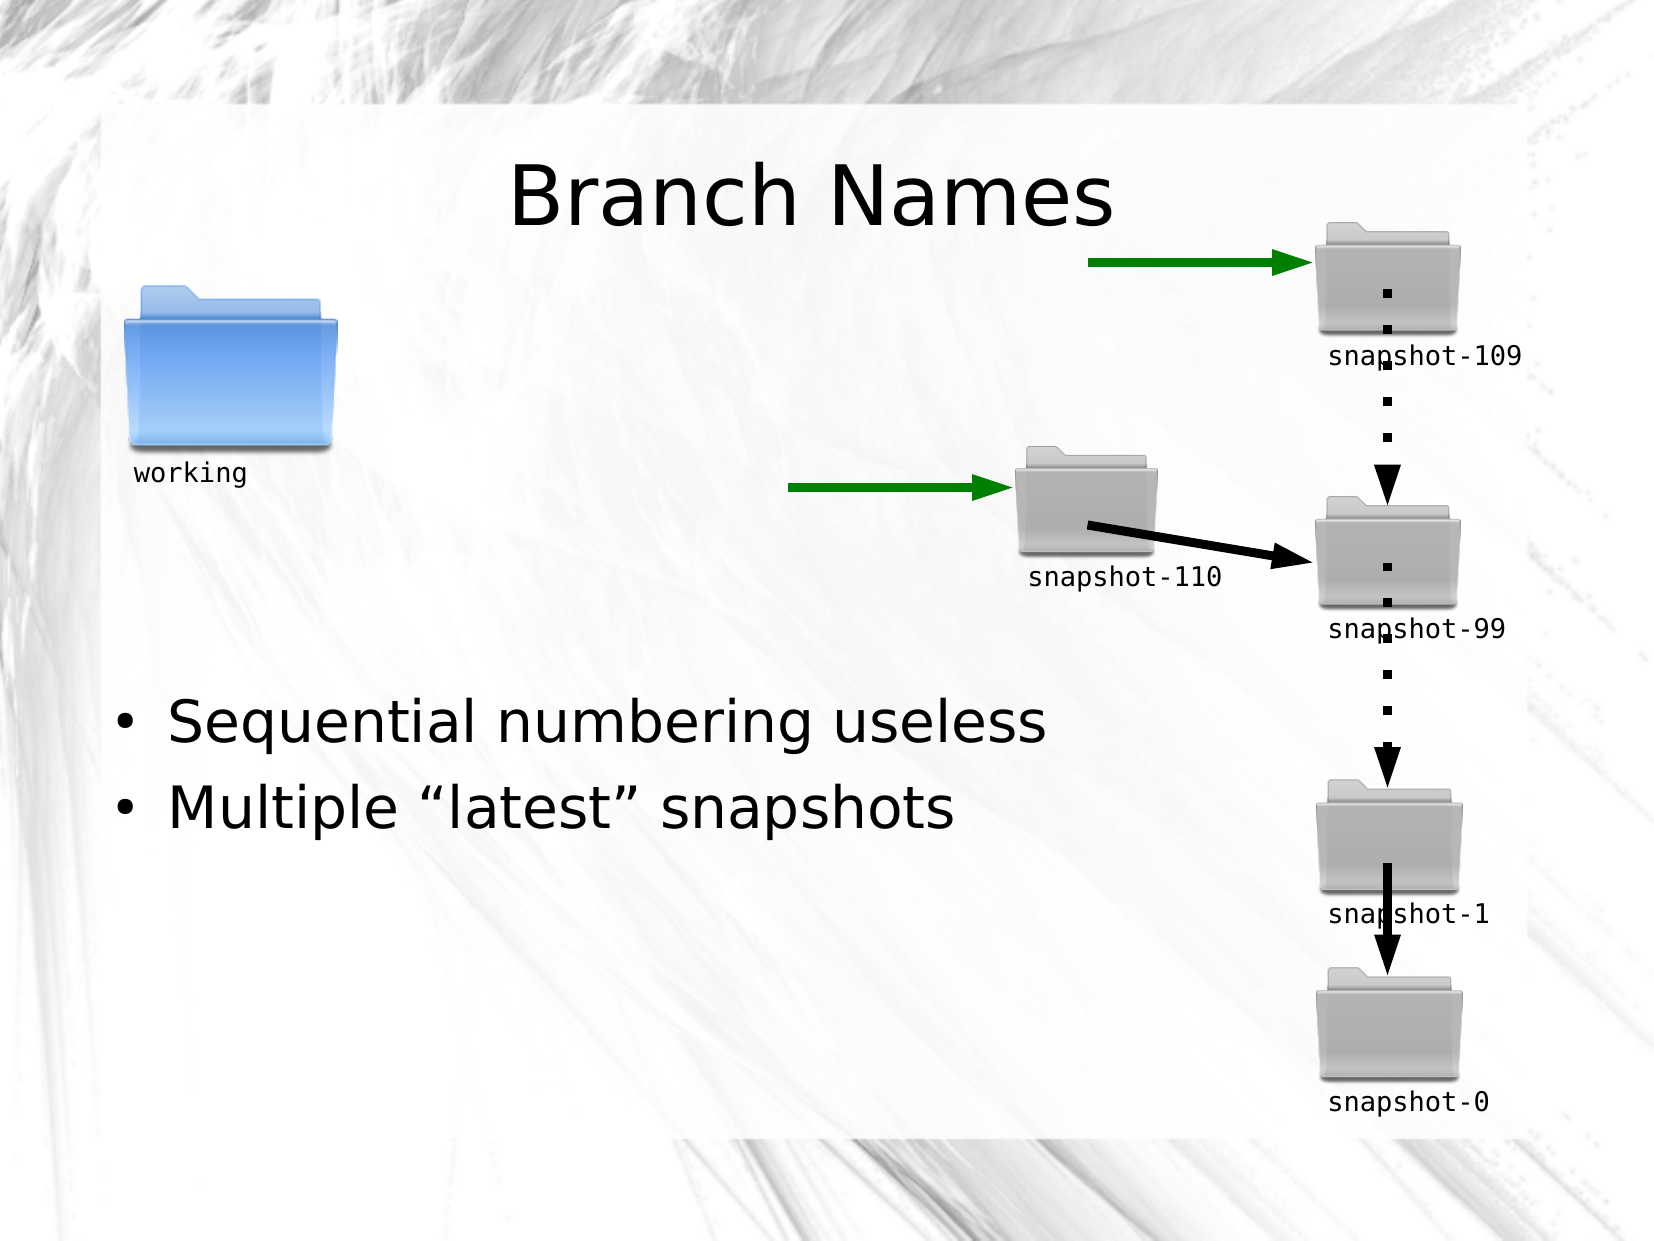

# Branch Names
snapshot-109
working
snapshot-110
snapshot-99
Sequential numbering useless
Multiple “latest” snapshots
snapshot-1
snapshot-0